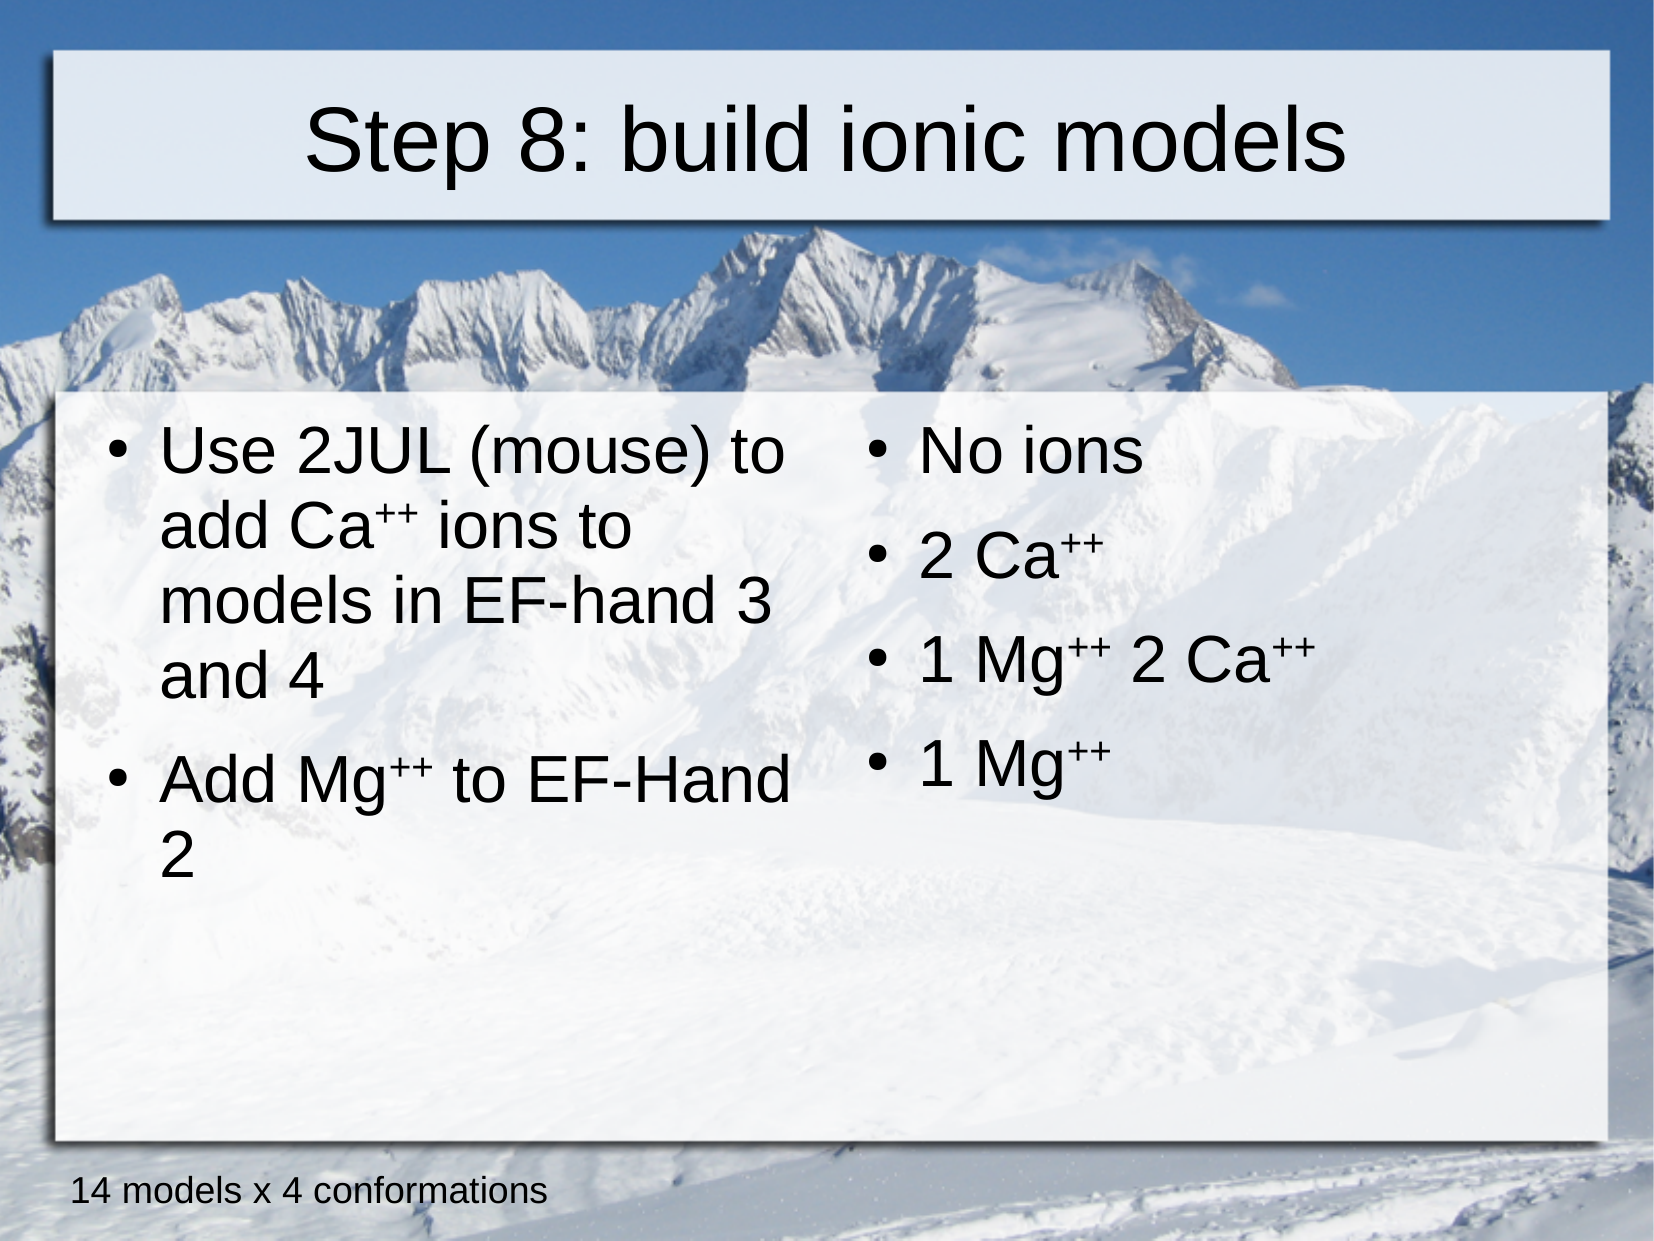

# Step 8: build ionic models
Use 2JUL (mouse) to add Ca++ ions to models in EF-hand 3 and 4
Add Mg++ to EF-Hand 2
No ions
2 Ca++
1 Mg++ 2 Ca++
1 Mg++
14 models x 4 conformations